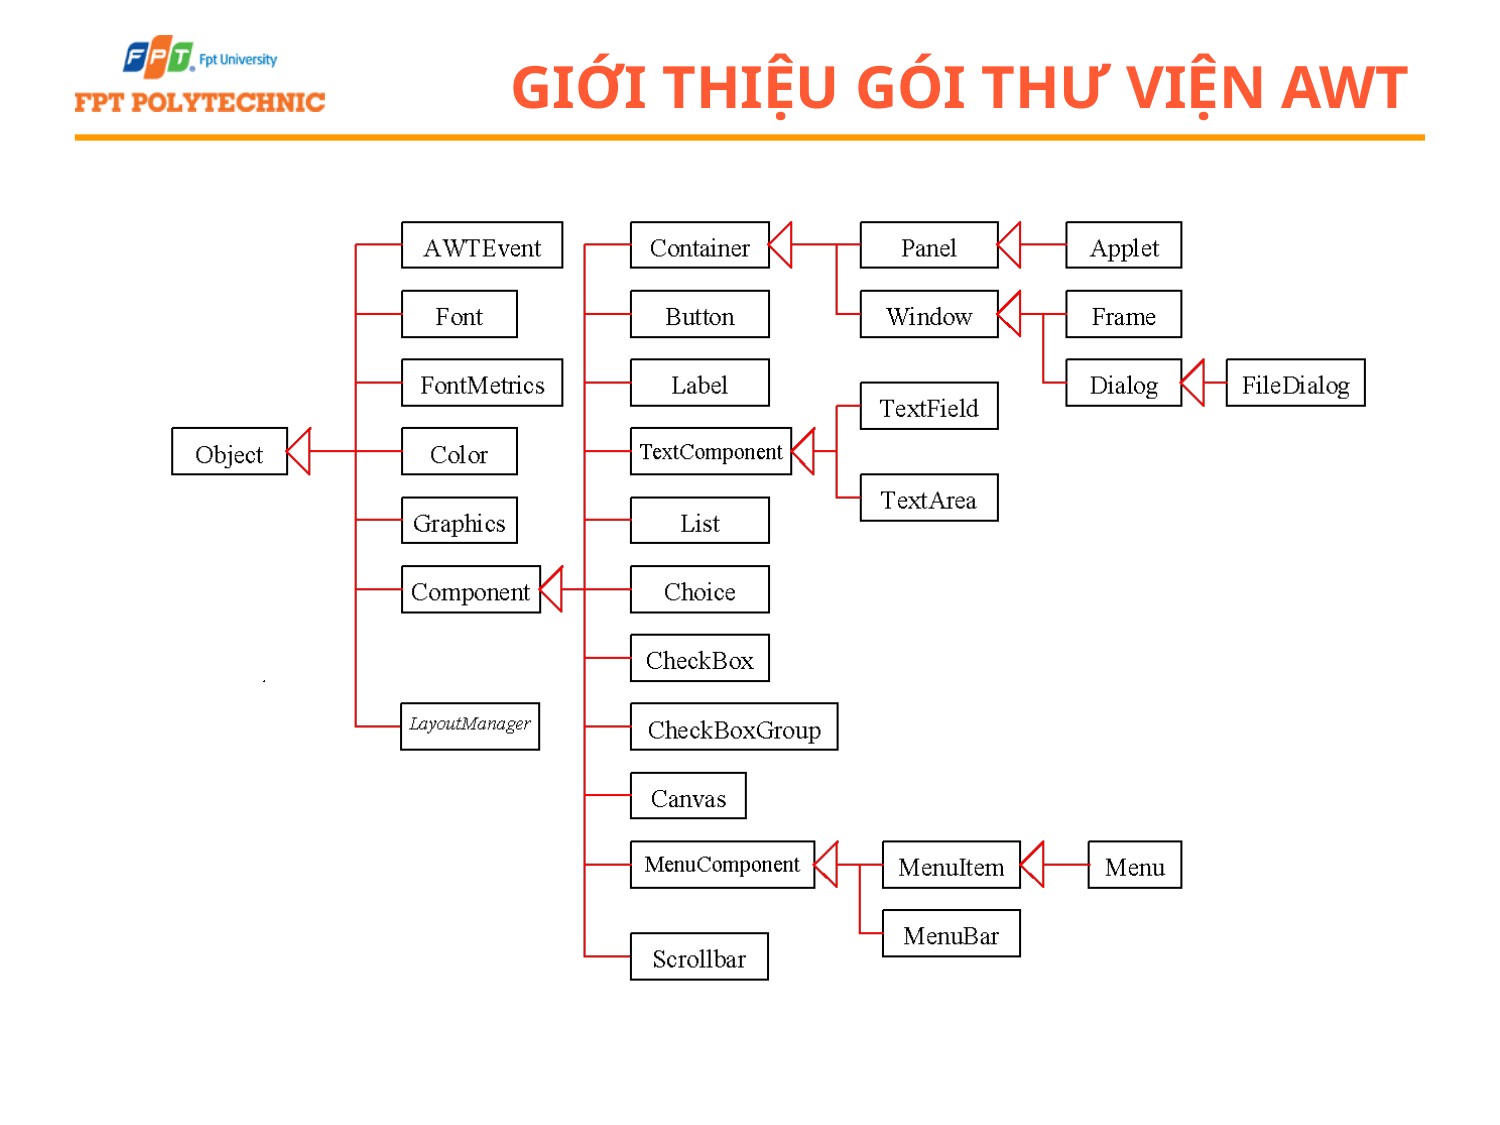

# Giới thiệu gói thư viện AWT